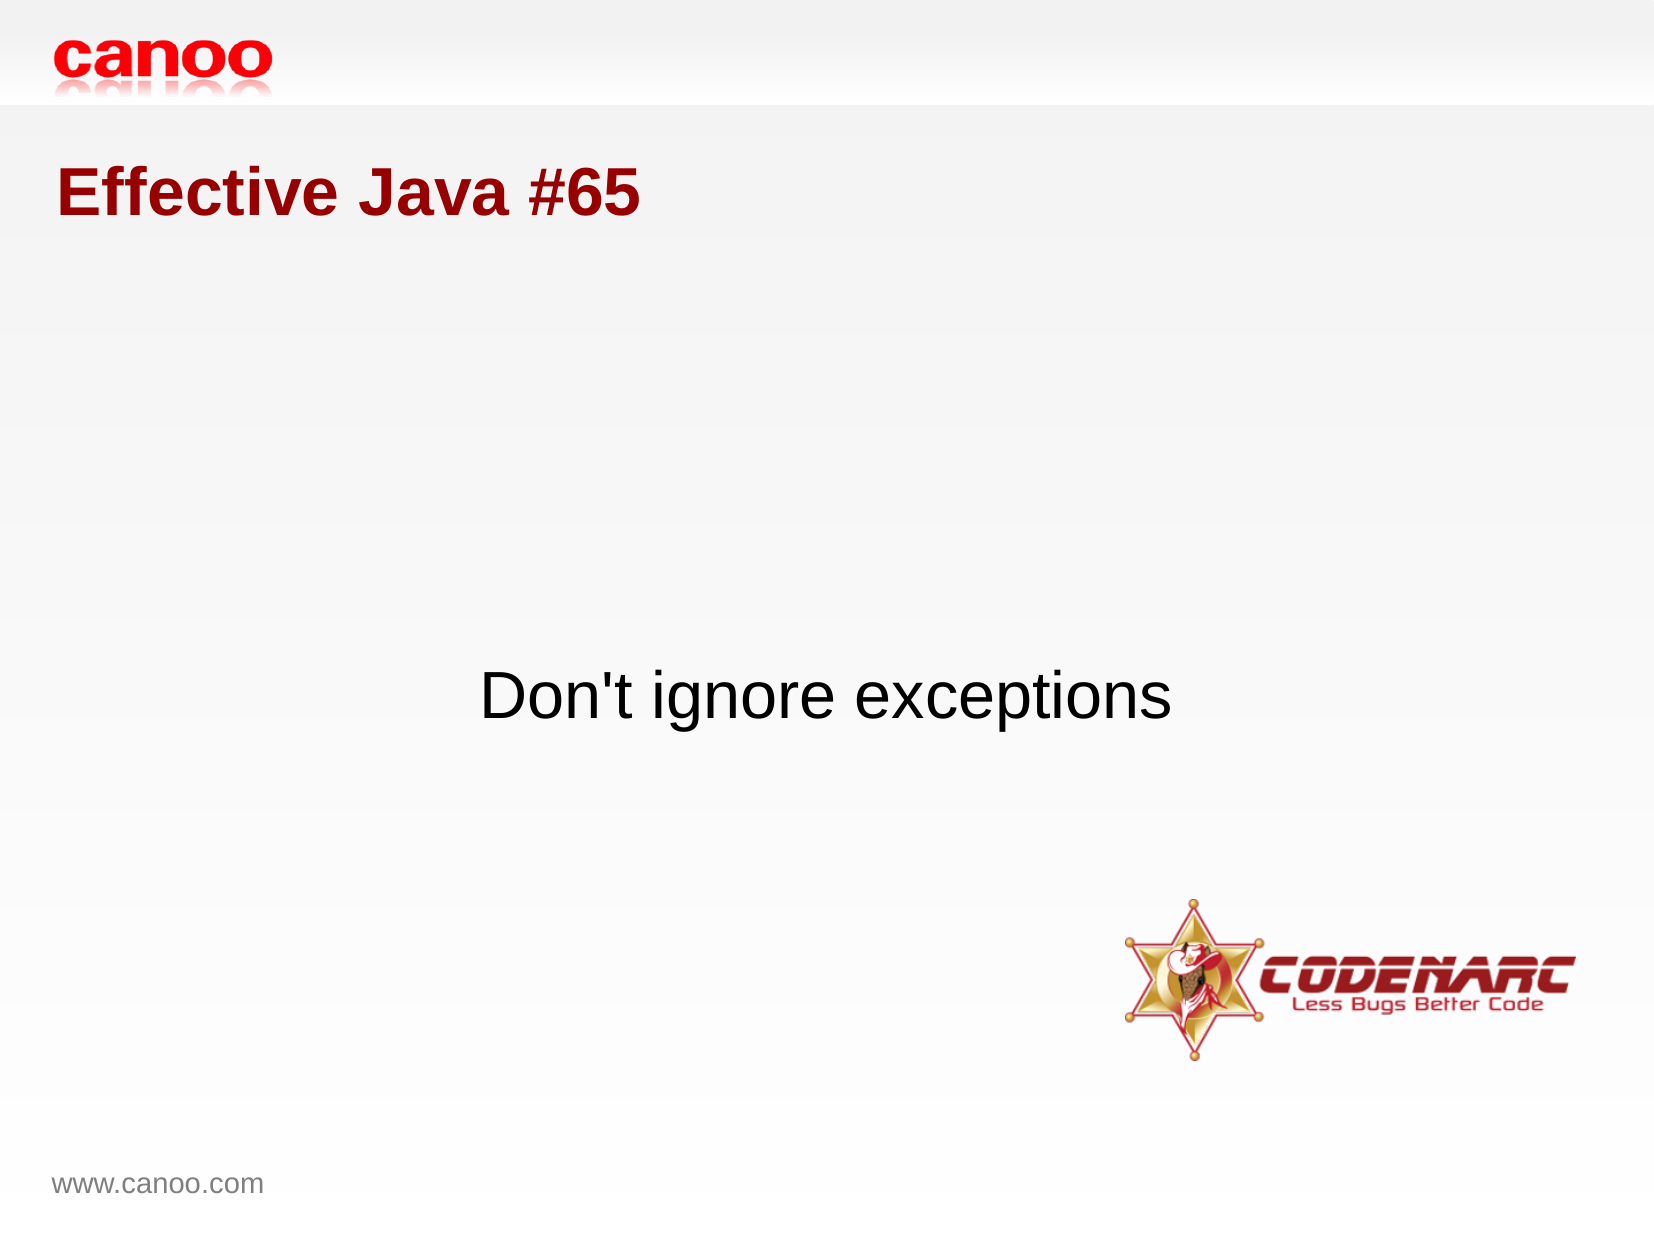

# Effective Java #65
Don't ignore exceptions